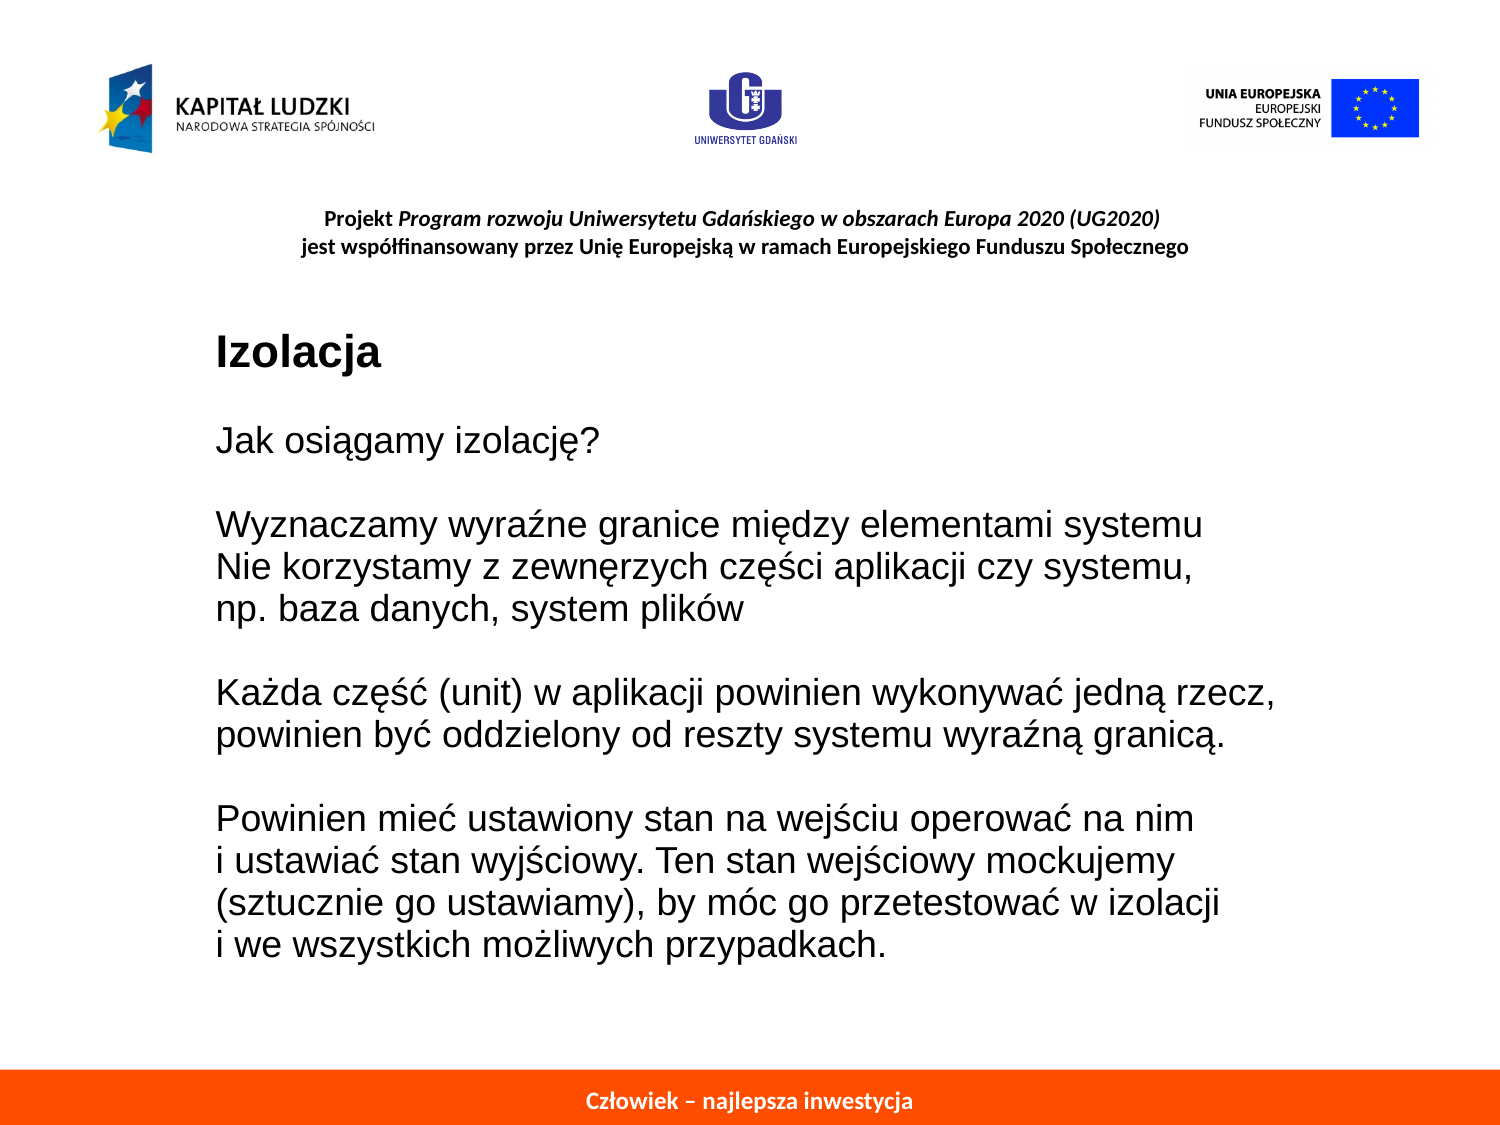

Projekt Program rozwoju Uniwersytetu Gdańskiego w obszarach Europa 2020 (UG2020)
jest współfinansowany przez Unię Europejską w ramach Europejskiego Funduszu Społecznego
Izolacja
Jak osiągamy izolację?
Wyznaczamy wyraźne granice między elementami systemu
Nie korzystamy z zewnęrzych części aplikacji czy systemu,
np. baza danych, system plików
Każda część (unit) w aplikacji powinien wykonywać jedną rzecz,
powinien być oddzielony od reszty systemu wyraźną granicą.
Powinien mieć ustawiony stan na wejściu operować na nim
i ustawiać stan wyjściowy. Ten stan wejściowy mockujemy
(sztucznie go ustawiamy), by móc go przetestować w izolacji
i we wszystkich możliwych przypadkach.
Człowiek – najlepsza inwestycja